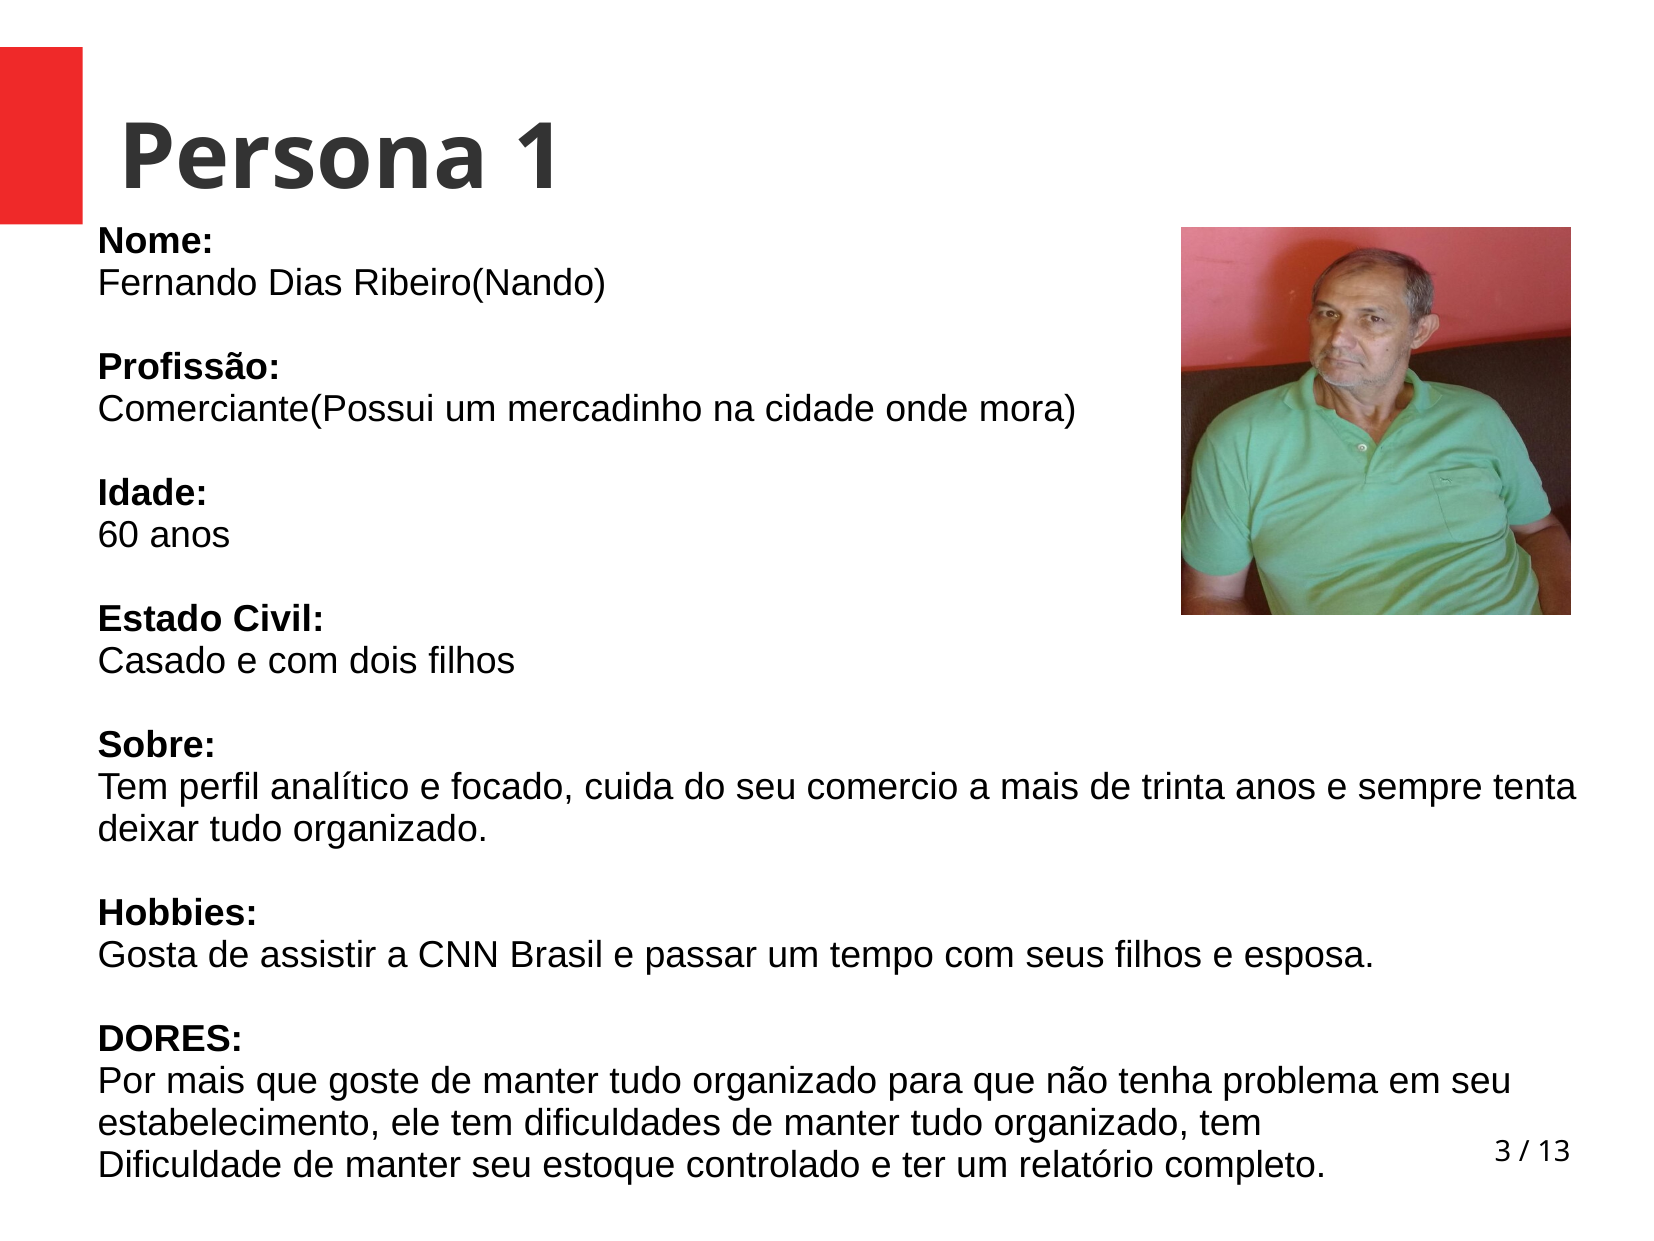

# Persona 1
Nome:
Fernando Dias Ribeiro(Nando)
Profissão:
Comerciante(Possui um mercadinho na cidade onde mora)
Idade:
60 anos
Estado Civil:
Casado e com dois filhos
Sobre:
Tem perfil analítico e focado, cuida do seu comercio a mais de trinta anos e sempre tenta deixar tudo organizado.
Hobbies:
Gosta de assistir a CNN Brasil e passar um tempo com seus filhos e esposa.
DORES:
Por mais que goste de manter tudo organizado para que não tenha problema em seu estabelecimento, ele tem dificuldades de manter tudo organizado, tem
Dificuldade de manter seu estoque controlado e ter um relatório completo.
3